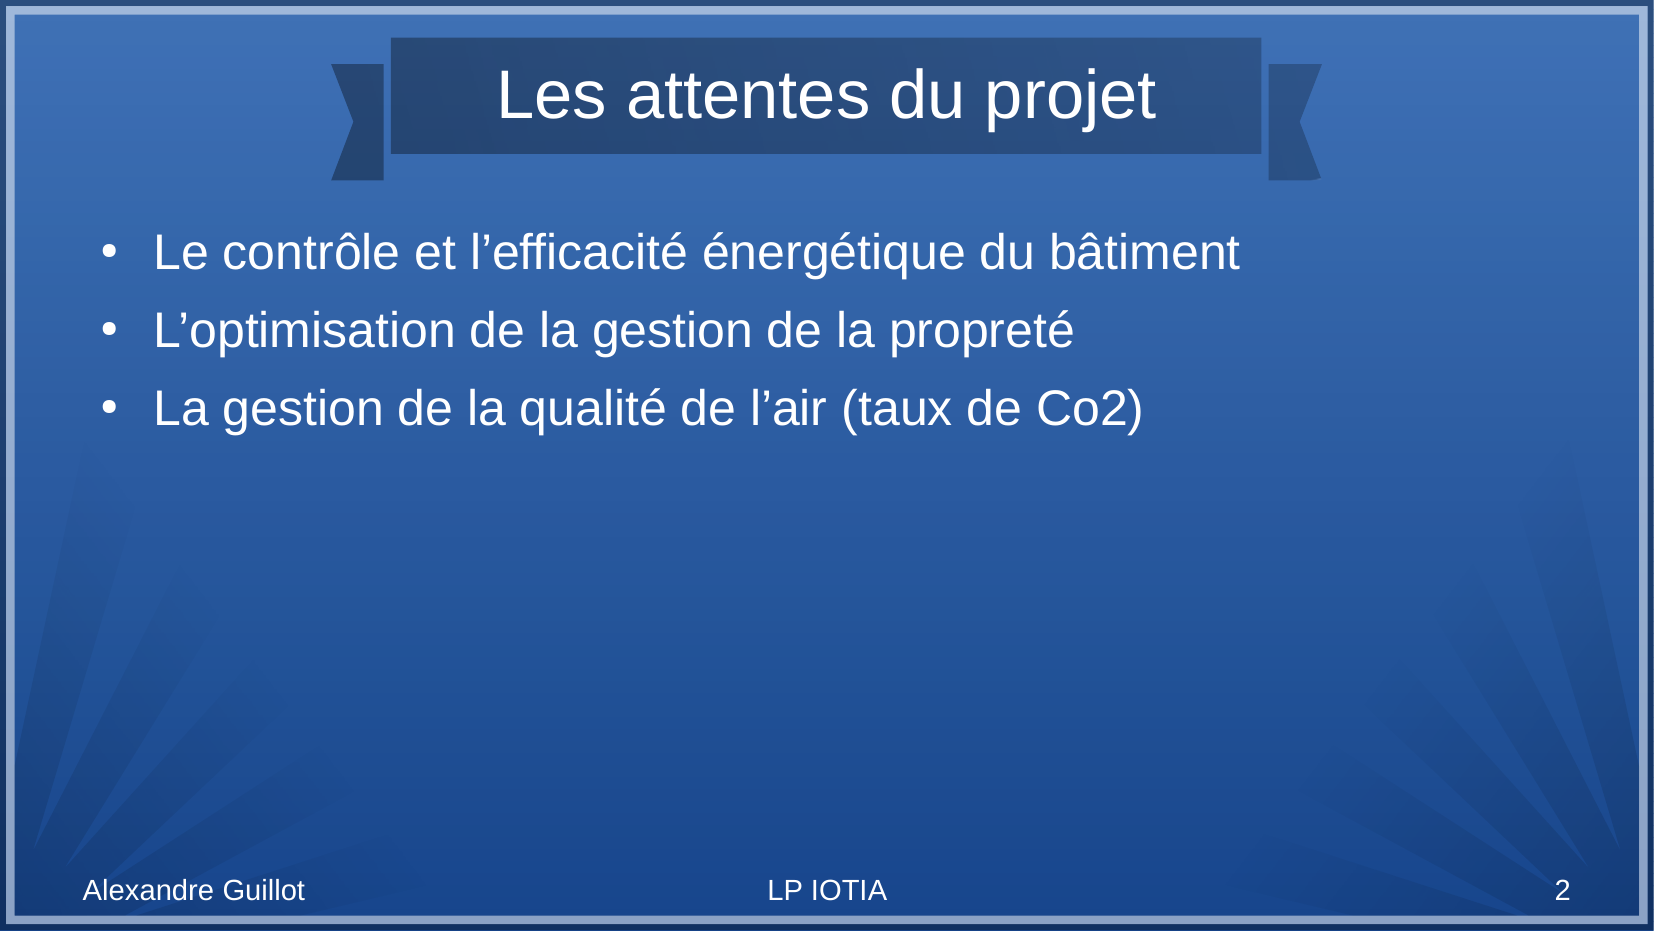

# Les attentes du projet
Le contrôle et l’efficacité énergétique du bâtiment
L’optimisation de la gestion de la propreté
La gestion de la qualité de l’air (taux de Co2)
Alexandre Guillot
LP IOTIA
2